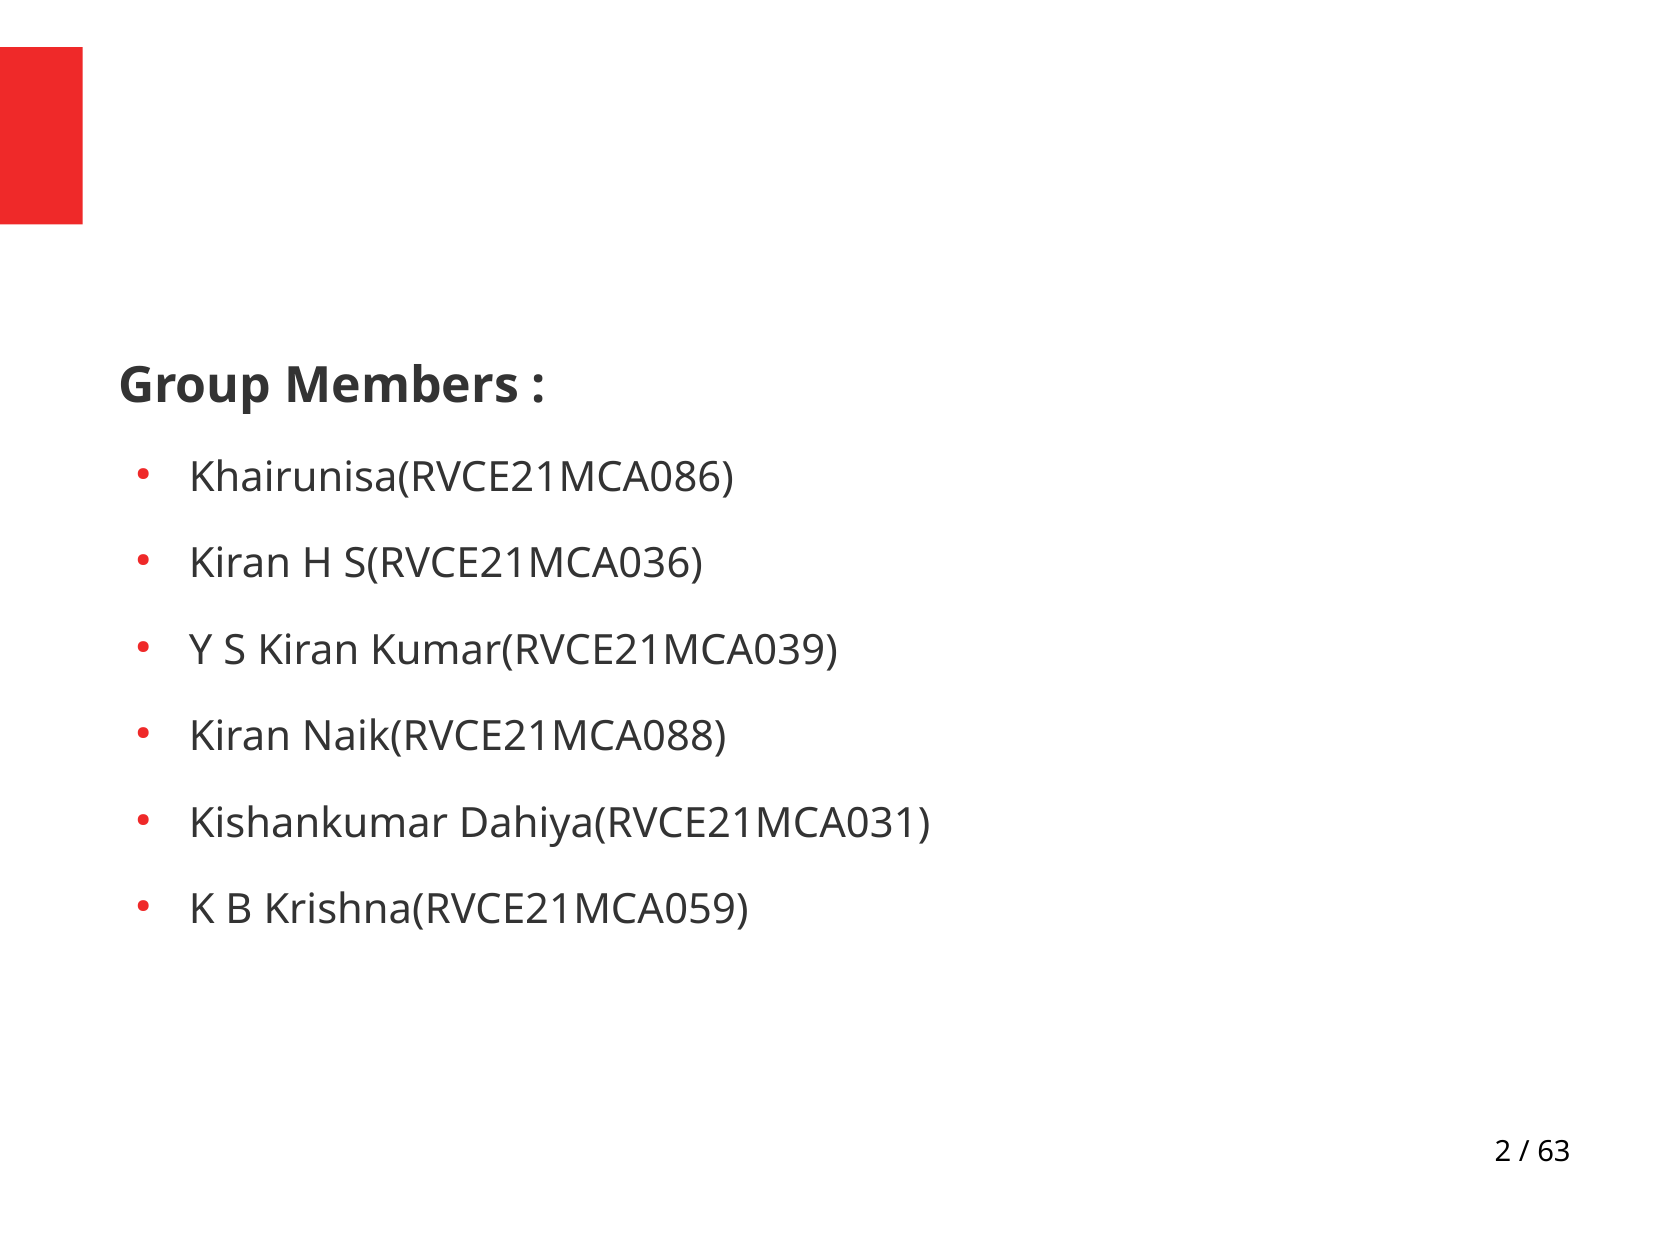

# Group Members :
Khairunisa(RVCE21MCA086)
Kiran H S(RVCE21MCA036)
Y S Kiran Kumar(RVCE21MCA039)
Kiran Naik(RVCE21MCA088)
Kishankumar Dahiya(RVCE21MCA031)
K B Krishna(RVCE21MCA059)
2